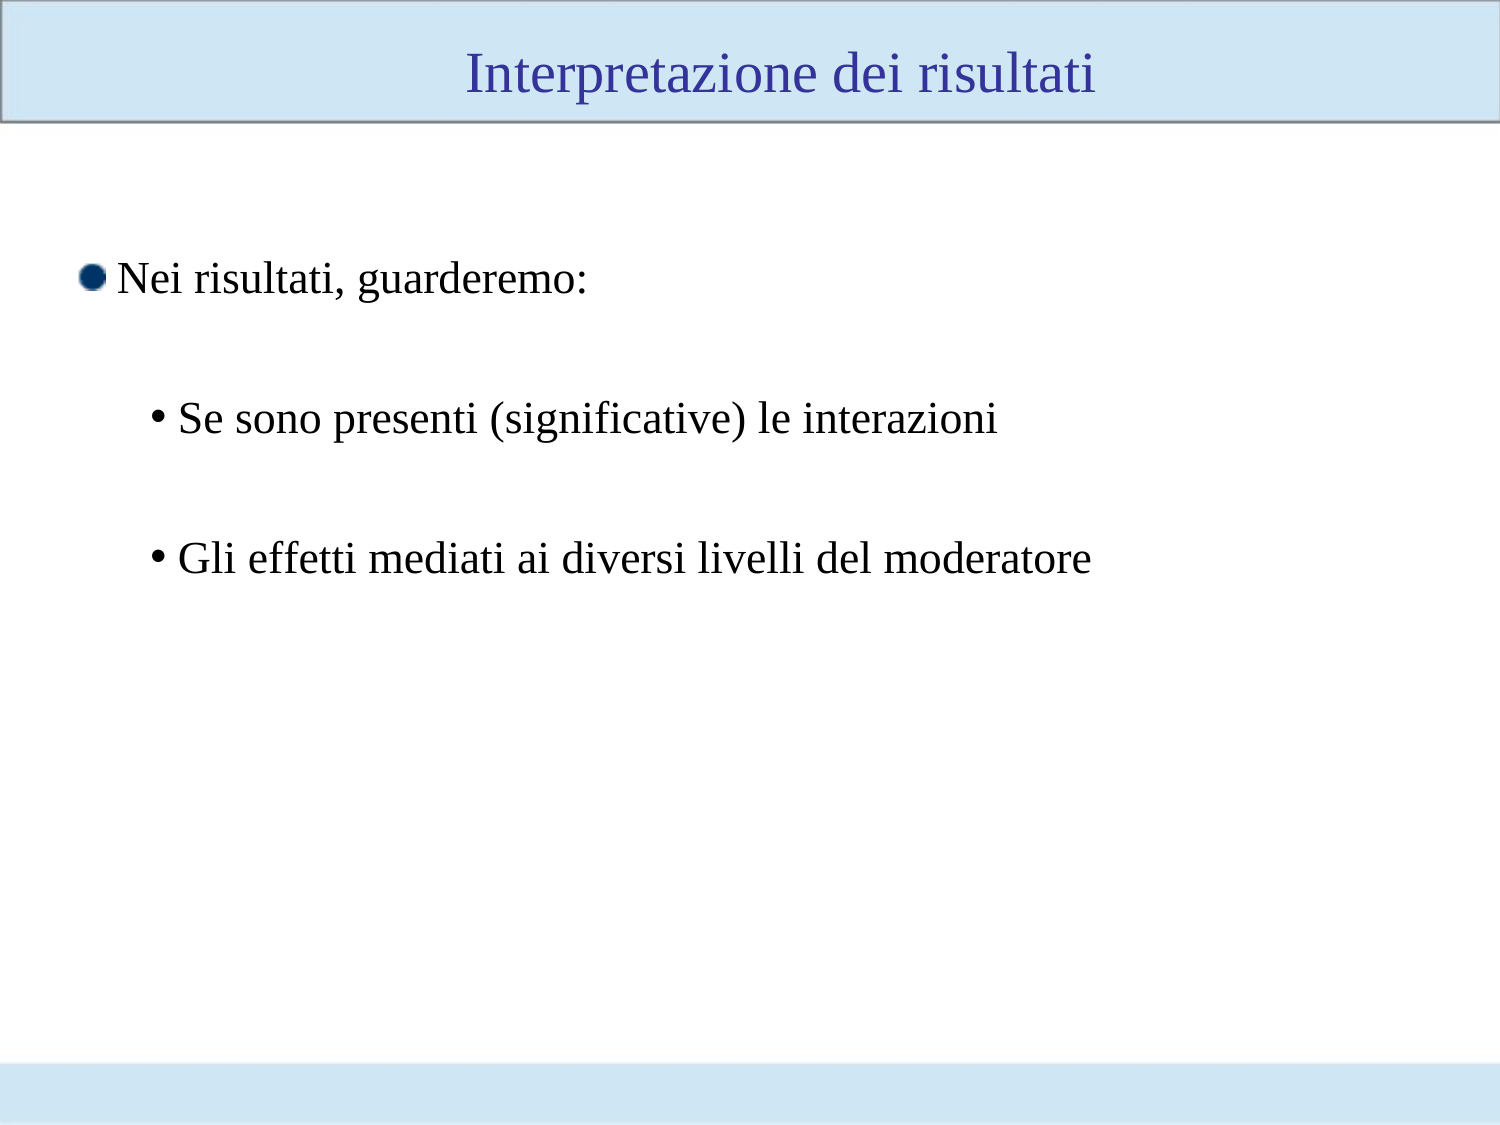

# Interpretazione dei risultati
 Nei risultati, guarderemo:
 Se sono presenti (significative) le interazioni
 Gli effetti mediati ai diversi livelli del moderatore